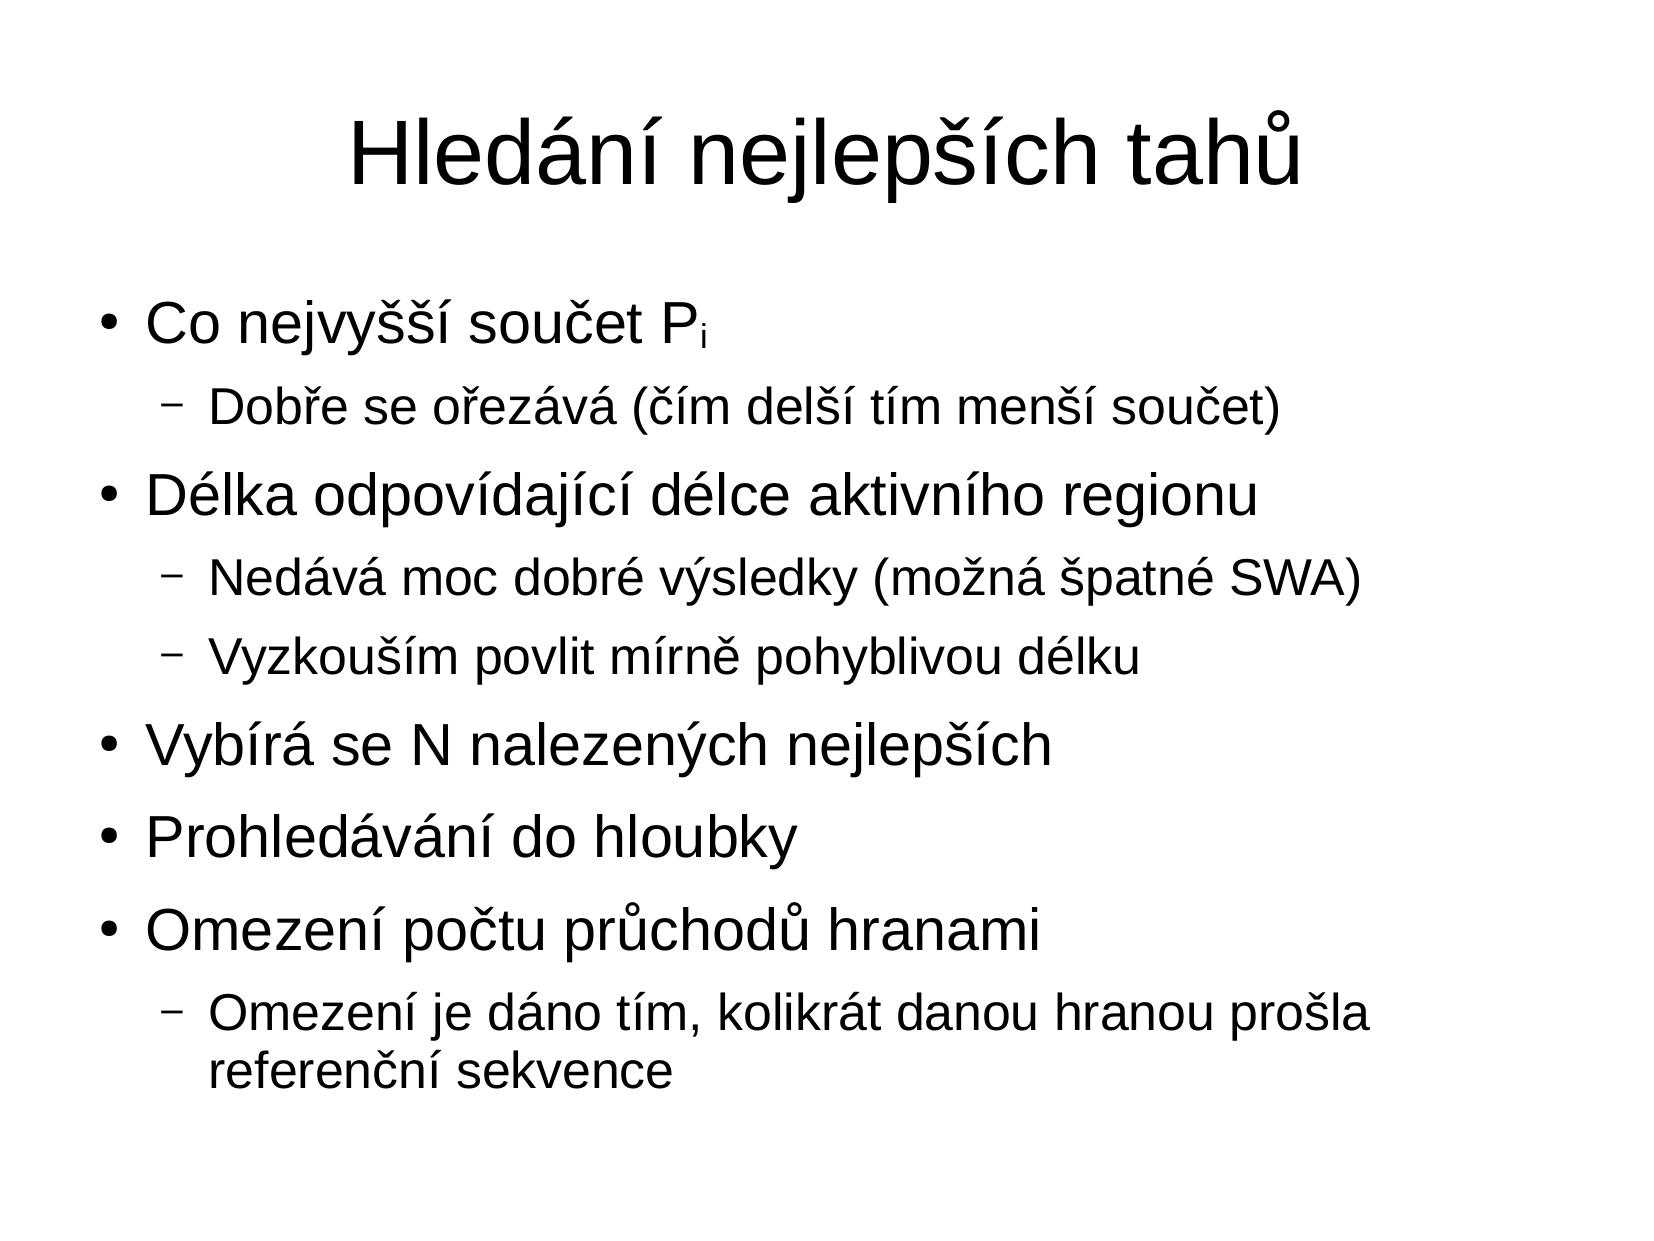

# Hledání nejlepších tahů
Co nejvyšší součet Pi
Dobře se ořezává (čím delší tím menší součet)
Délka odpovídající délce aktivního regionu
Nedává moc dobré výsledky (možná špatné SWA)
Vyzkouším povlit mírně pohyblivou délku
Vybírá se N nalezených nejlepších
Prohledávání do hloubky
Omezení počtu průchodů hranami
Omezení je dáno tím, kolikrát danou hranou prošla referenční sekvence